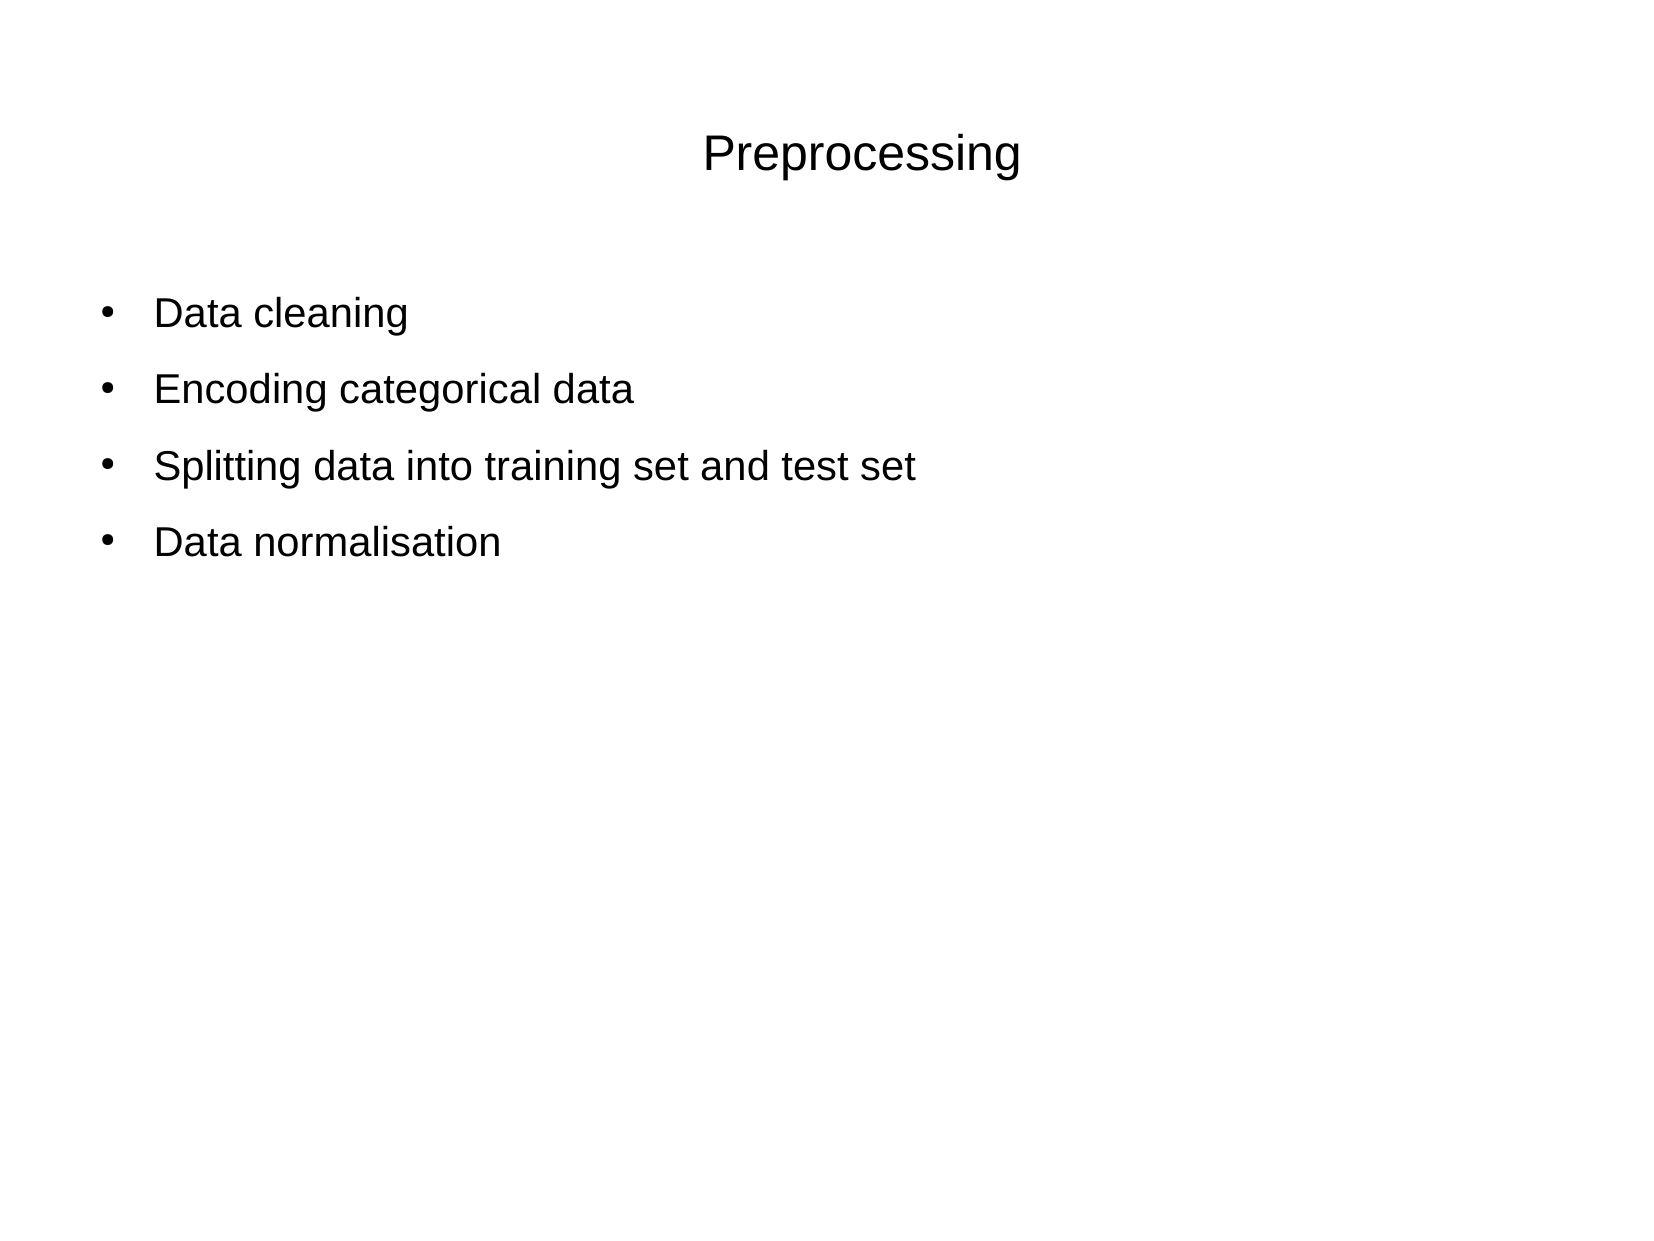

# Preprocessing
Data cleaning
Encoding categorical data
Splitting data into training set and test set
Data normalisation